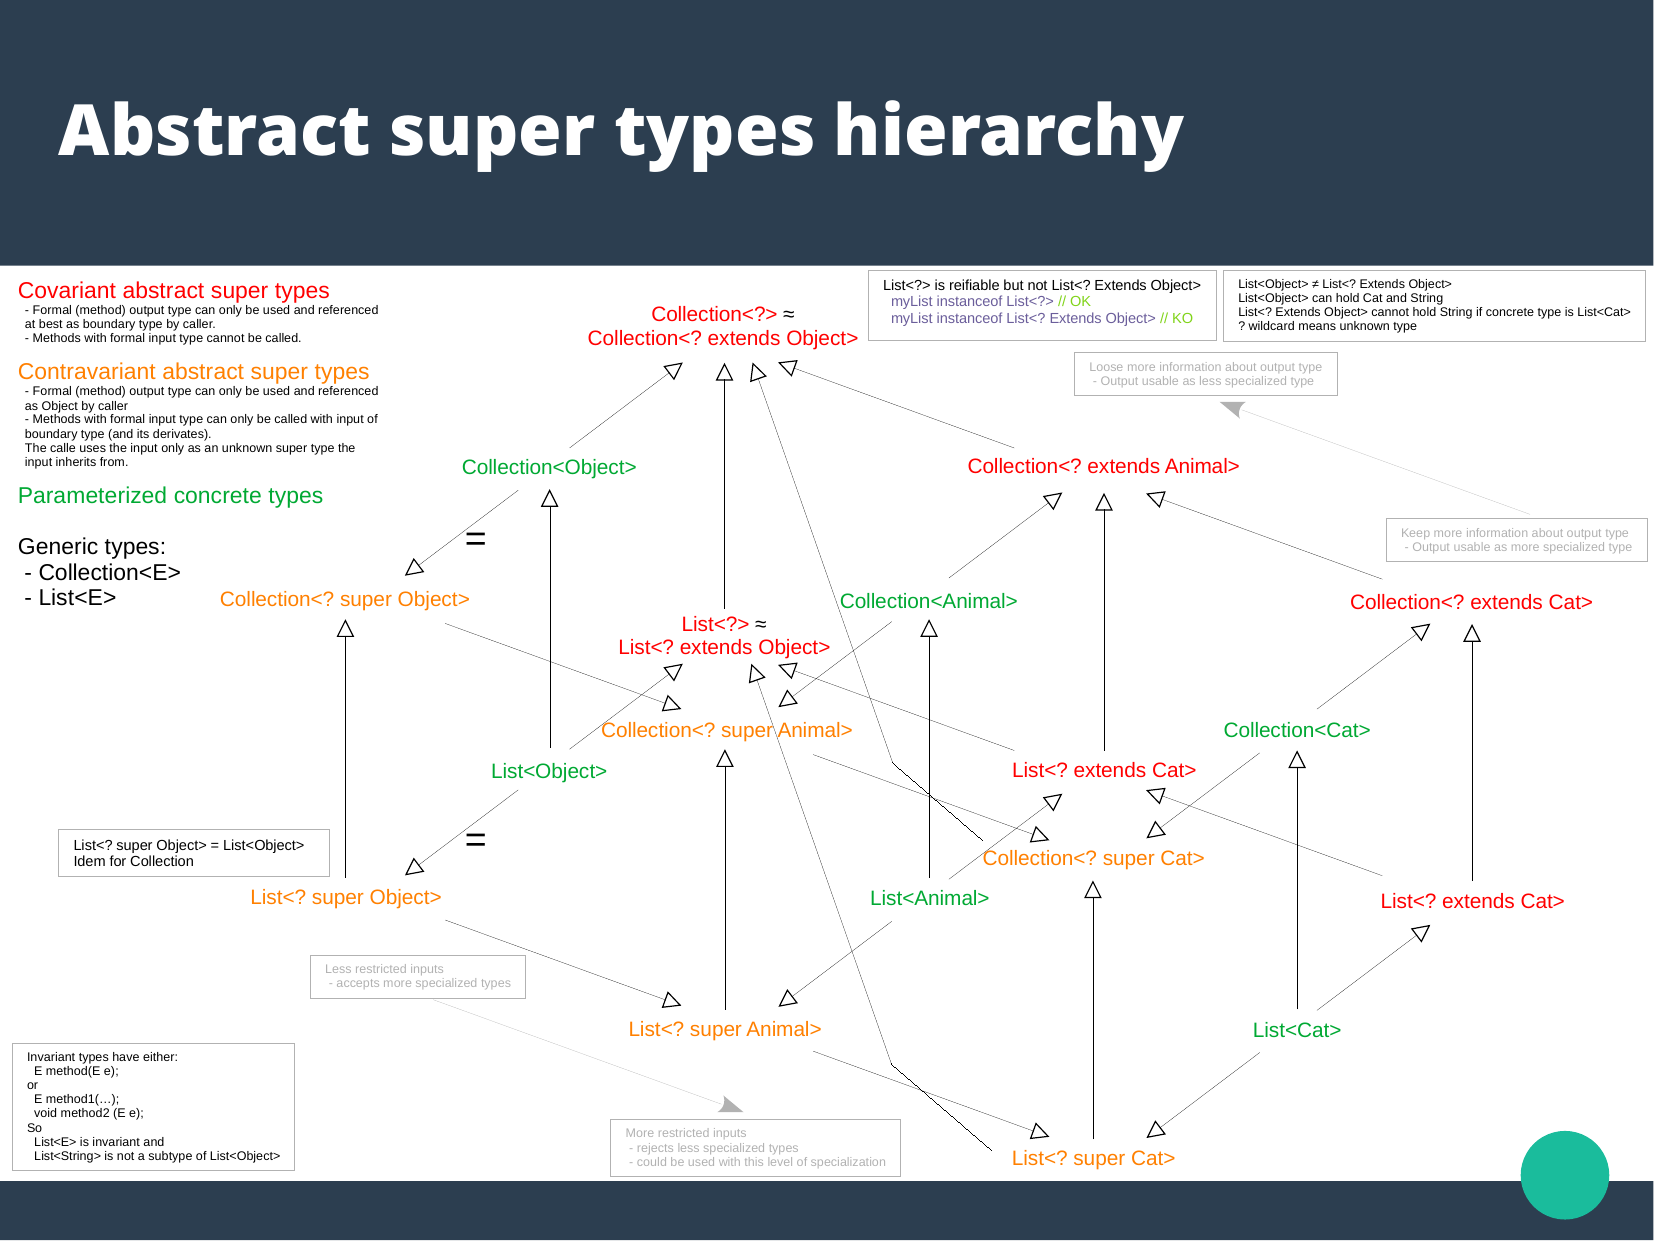

# Abstract super types hierarchy
Covariant abstract super types
 - Formal (method) output type can only be used and referenced
 at best as boundary type by caller.
 - Methods with formal input type cannot be called.
Contravariant abstract super types
 - Formal (method) output type can only be used and referenced
 as Object by caller
 - Methods with formal input type can only be called with input of
 boundary type (and its derivates).
 The calle uses the input only as an unknown super type the
 input inherits from.
Parameterized concrete types
Generic types:
 - Collection<E>
 - List<E>
List<?> is reifiable but not List<? Extends Object>
 myList instanceof List<?> // OK
 myList instanceof List<? Extends Object> // KO
List<Object> ≠ List<? Extends Object>
List<Object> can hold Cat and String
List<? Extends Object> cannot hold String if concrete type is List<Cat>
? wildcard means unknown type
Collection<?> ≈
Collection<? extends Object>
Loose more information about output type
 - Output usable as less specialized type
Collection<? extends Animal>
Collection<Object>
=
Keep more information about output type
 - Output usable as more specialized type
Collection<? super Object>
Collection<Animal>
Collection<? extends Cat>
List<?> ≈
List<? extends Object>
Collection<Cat>
Collection<? super Animal>
List<? extends Cat>
List<Object>
=
List<? super Object> = List<Object>
Idem for Collection
Collection<? super Cat>
List<? super Object>
List<Animal>
List<? extends Cat>
Less restricted inputs
 - accepts more specialized types
List<? super Animal>
List<Cat>
Invariant types have either:
 E method(E e);
or
 E method1(…);
 void method2 (E e);
So
 List<E> is invariant and
 List<String> is not a subtype of List<Object>
More restricted inputs
 - rejects less specialized types
 - could be used with this level of specialization
List<? super Cat>